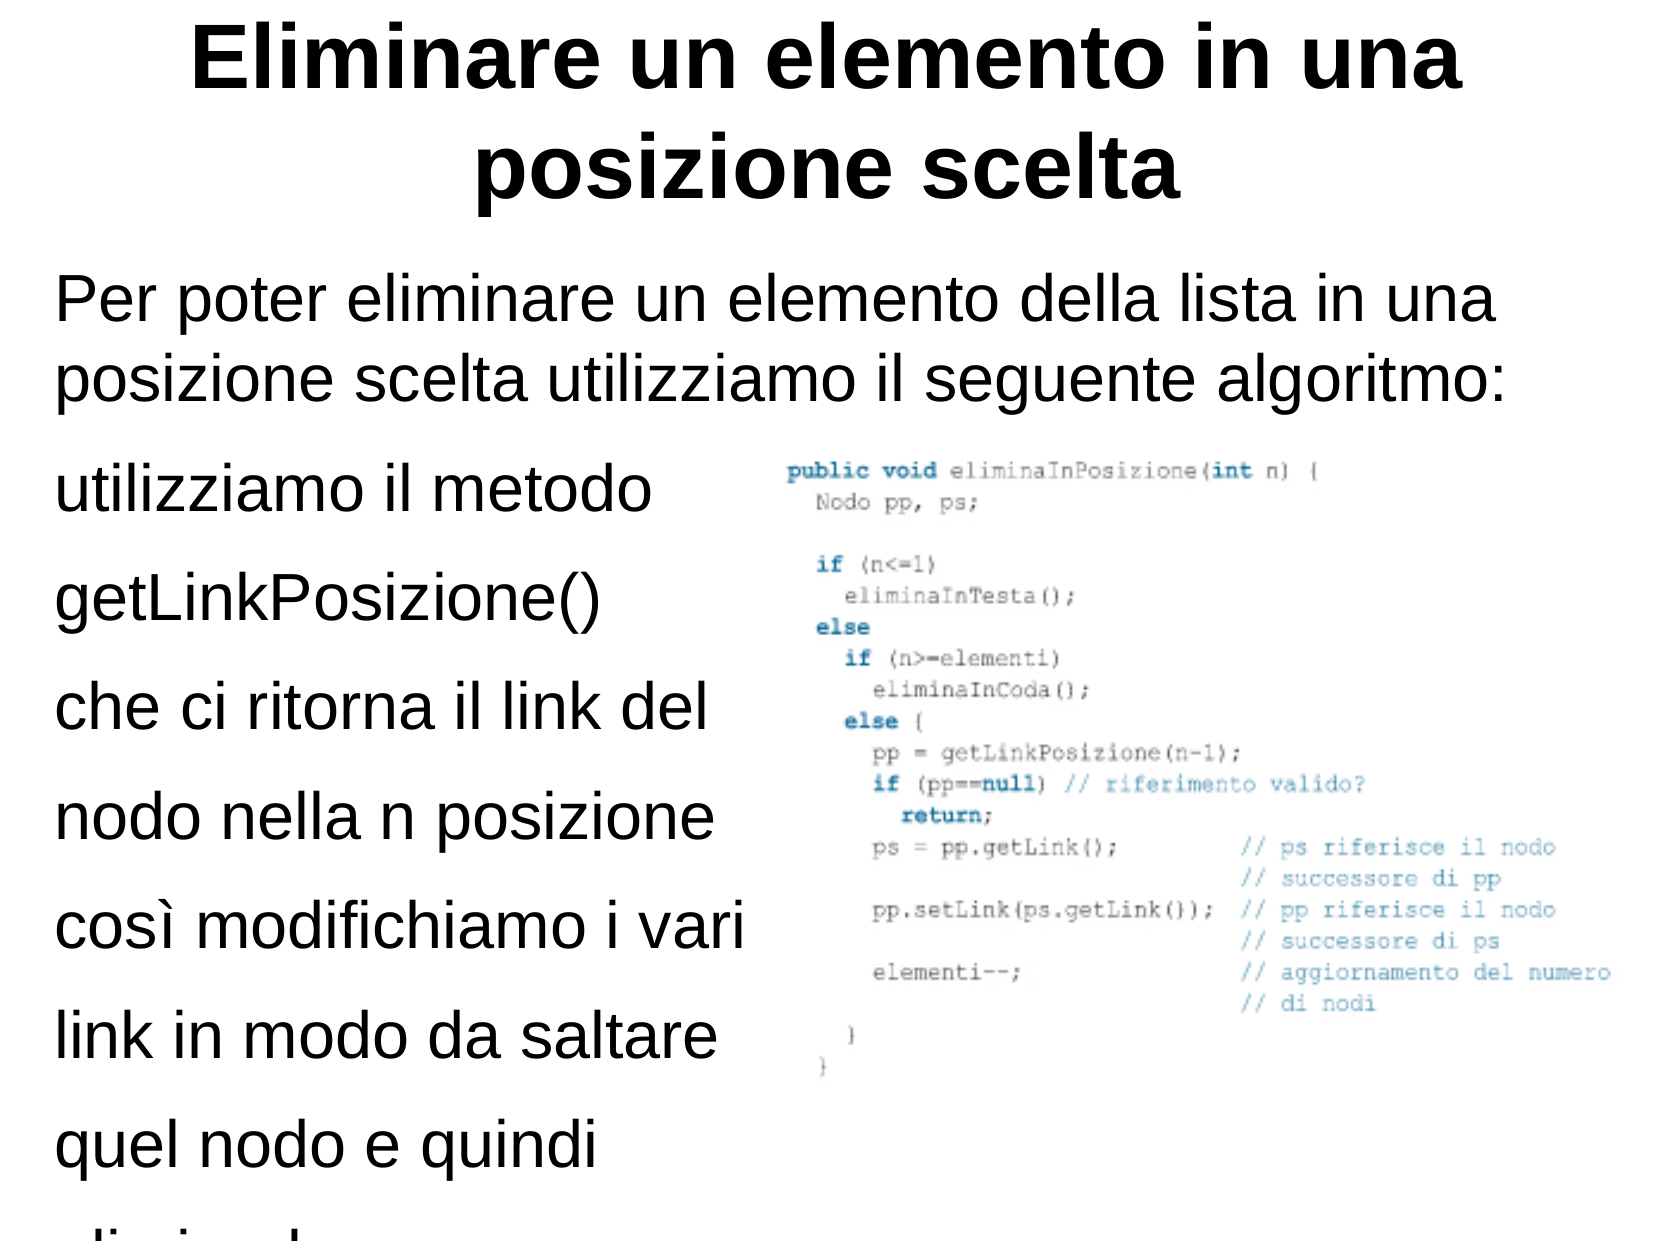

# Eliminare un elemento in una posizione scelta
Per poter eliminare un elemento della lista in una posizione scelta utilizziamo il seguente algoritmo:
utilizziamo il metodo
getLinkPosizione()
che ci ritorna il link del
nodo nella n posizione
così modifichiamo i vari
link in modo da saltare
quel nodo e quindi
eliminarlo.